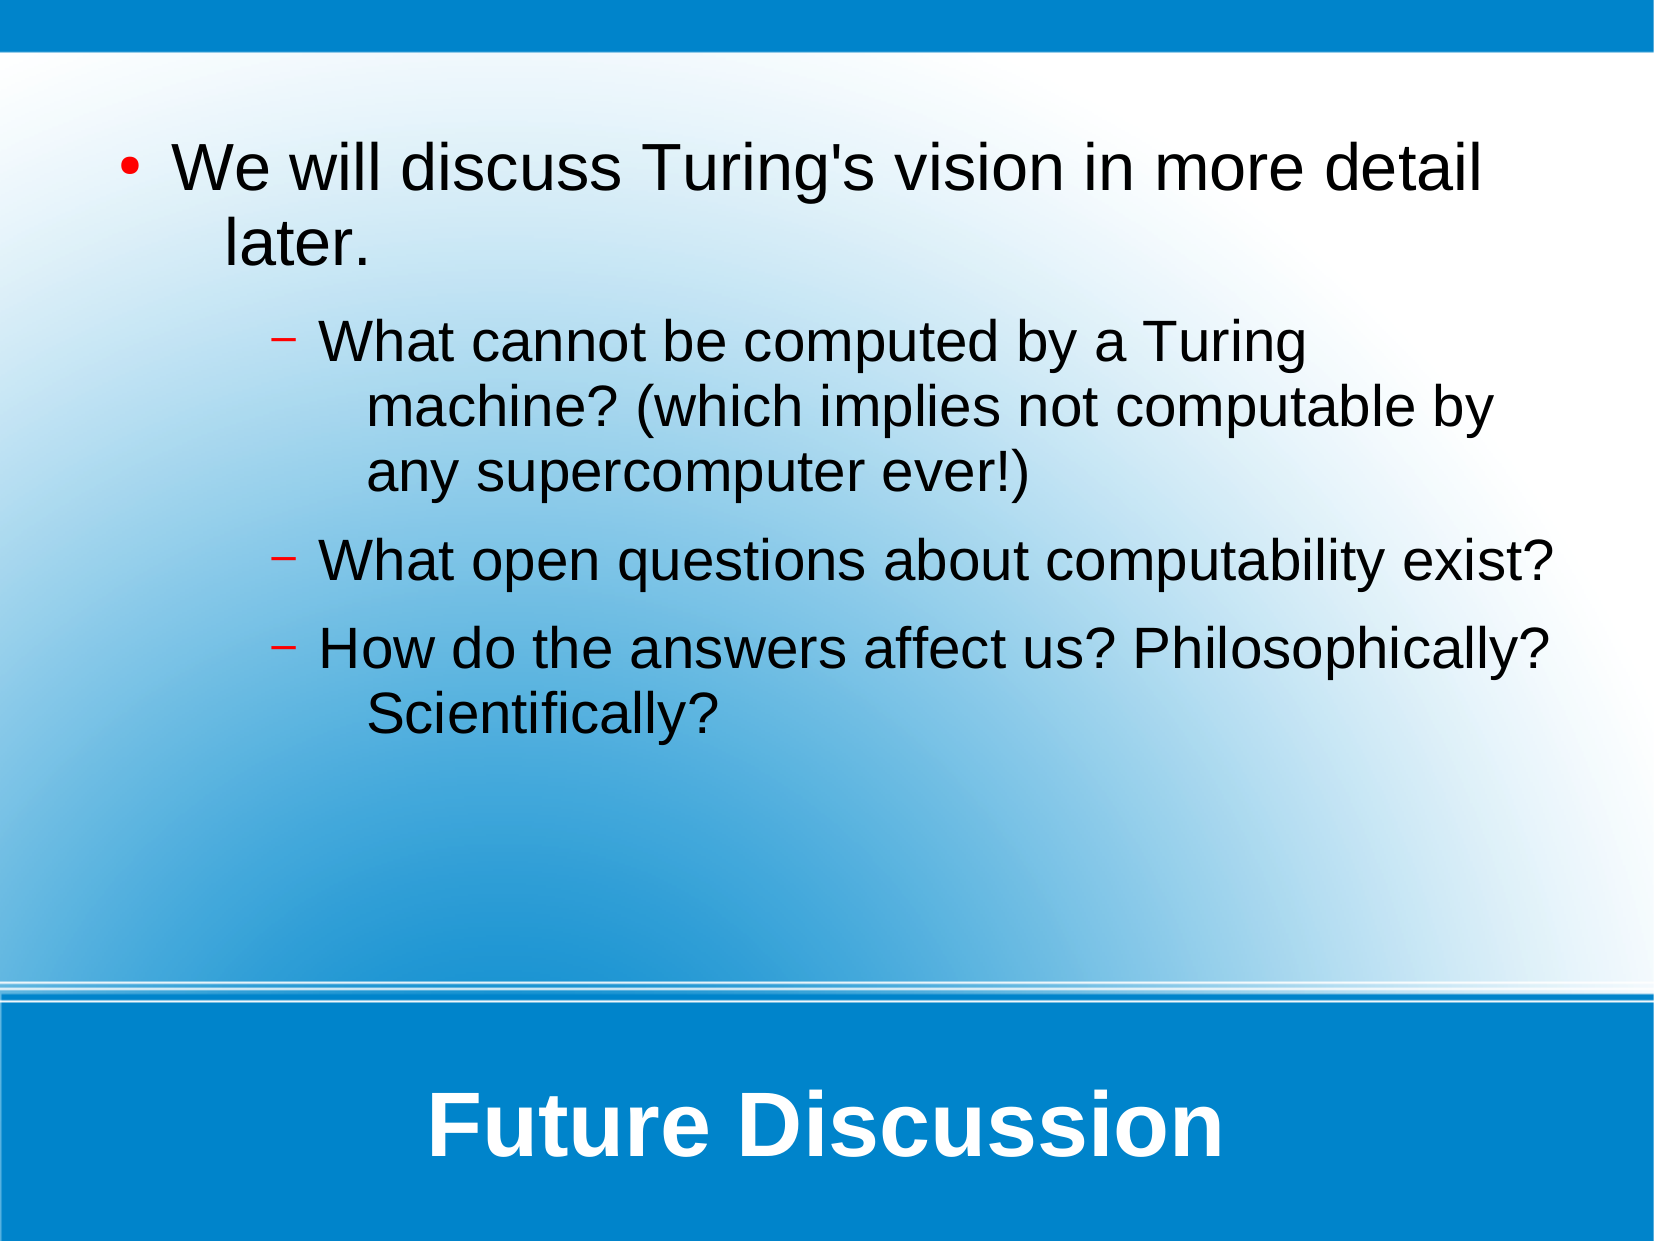

We will discuss Turing's vision in more detail later.
What cannot be computed by a Turing machine? (which implies not computable by any supercomputer ever!)
What open questions about computability exist?
How do the answers affect us? Philosophically? Scientifically?
# Future Discussion